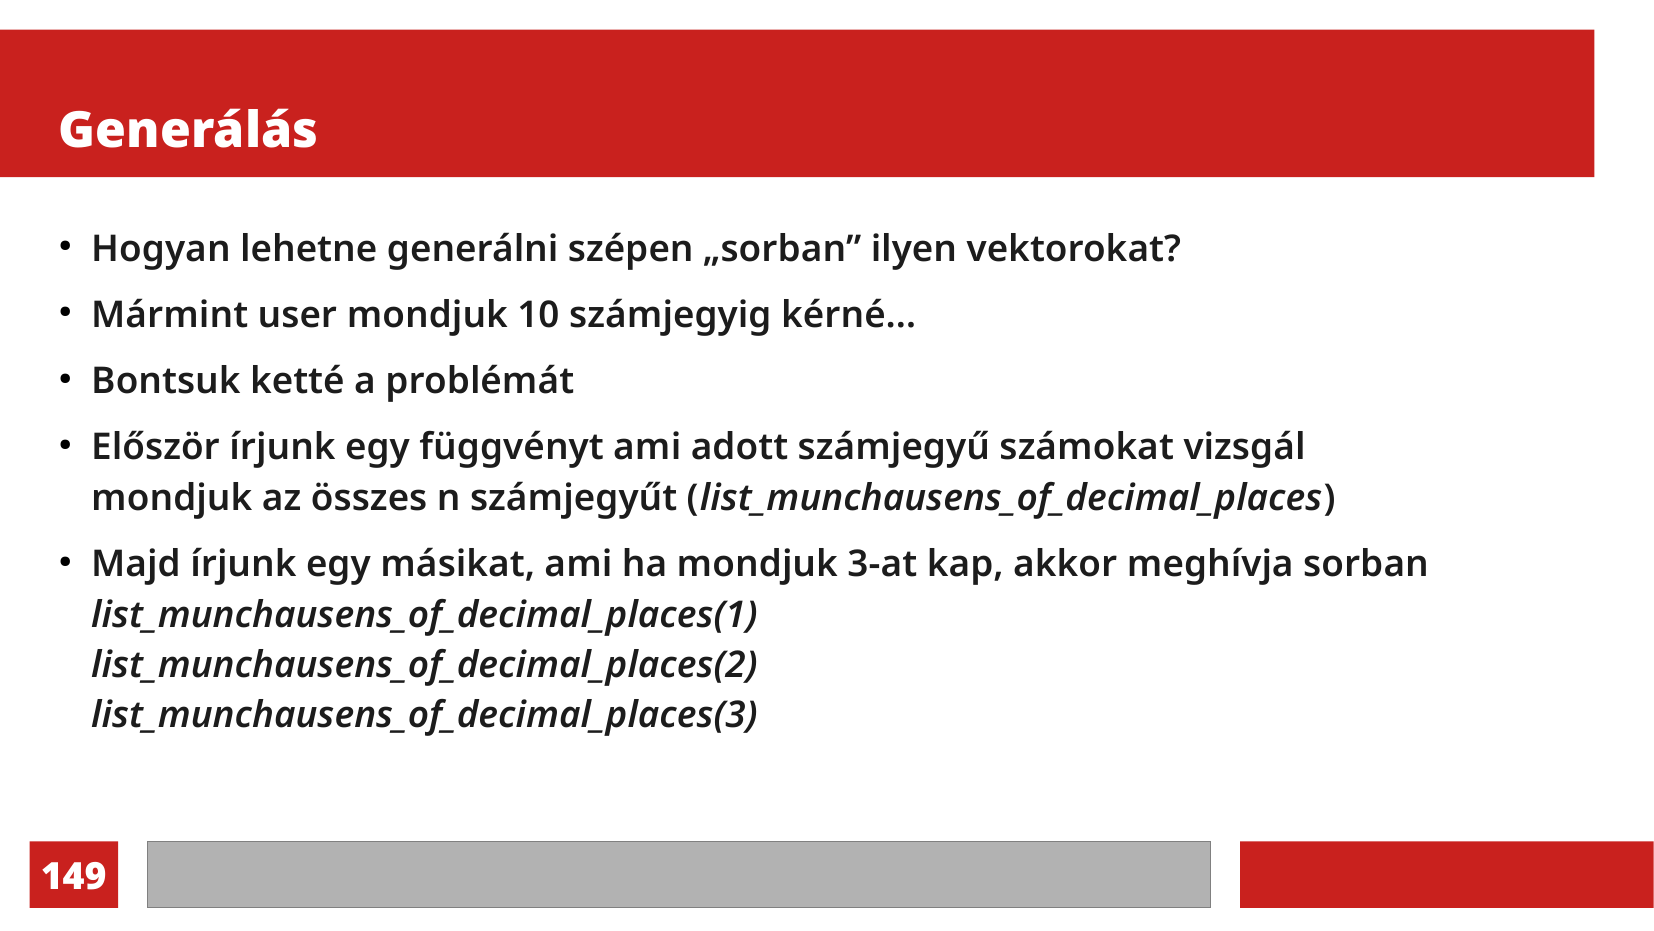

# Generálás
Hogyan lehetne generálni szépen „sorban” ilyen vektorokat?
Mármint user mondjuk 10 számjegyig kérné…
Bontsuk ketté a problémát
Először írjunk egy függvényt ami adott számjegyű számokat vizsgál
mondjuk az összes n számjegyűt (list_munchausens_of_decimal_places)
Majd írjunk egy másikat, ami ha mondjuk 3-at kap, akkor meghívja sorban list_munchausens_of_decimal_places(1)
list_munchausens_of_decimal_places(2)
list_munchausens_of_decimal_places(3)
149